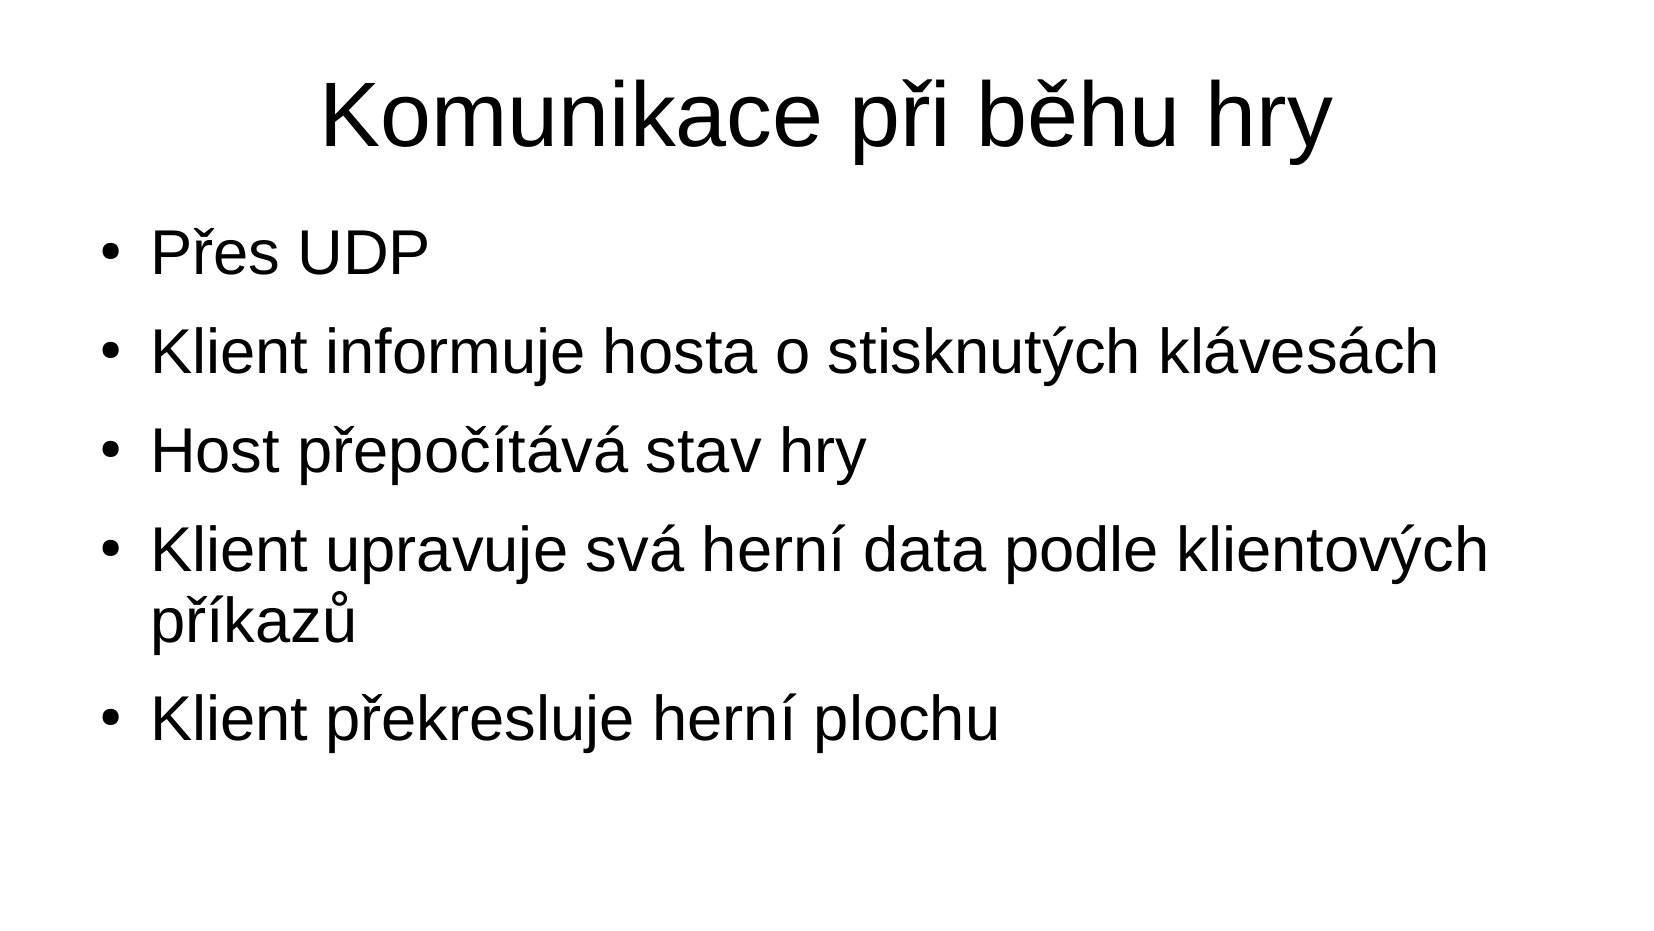

# Komunikace při běhu hry
Přes UDP
Klient informuje hosta o stisknutých klávesách
Host přepočítává stav hry
Klient upravuje svá herní data podle klientových příkazů
Klient překresluje herní plochu